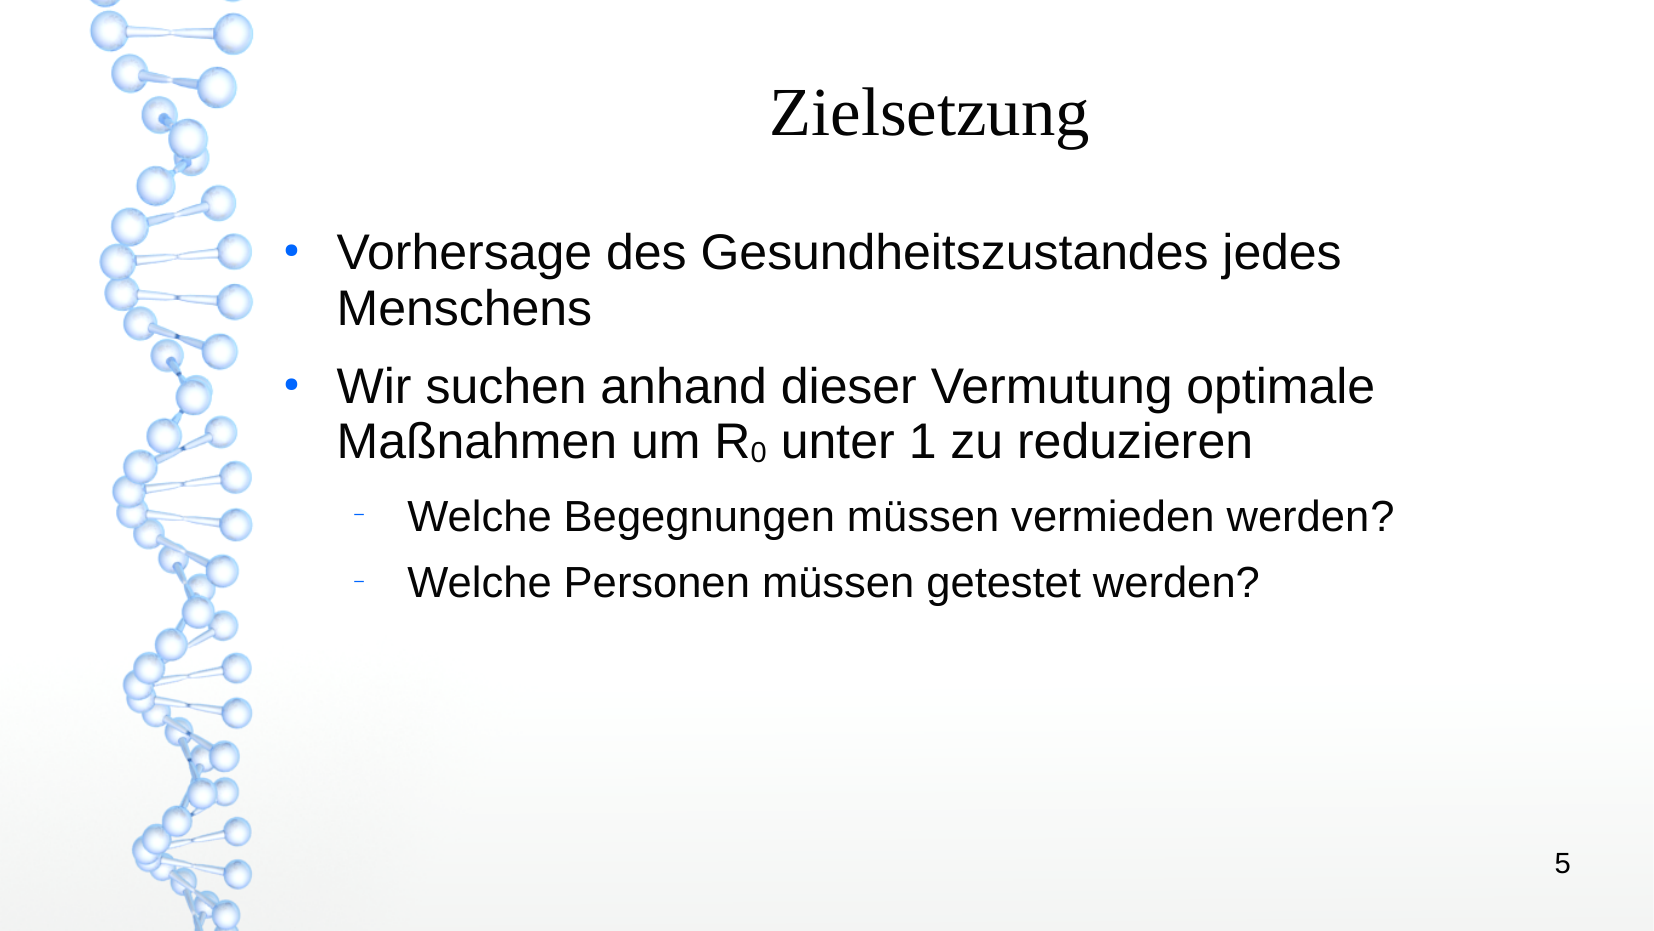

# Zielsetzung
Vorhersage des Gesundheitszustandes jedes Menschens
Wir suchen anhand dieser Vermutung optimale Maßnahmen um R0 unter 1 zu reduzieren
Welche Begegnungen müssen vermieden werden?
Welche Personen müssen getestet werden?
5